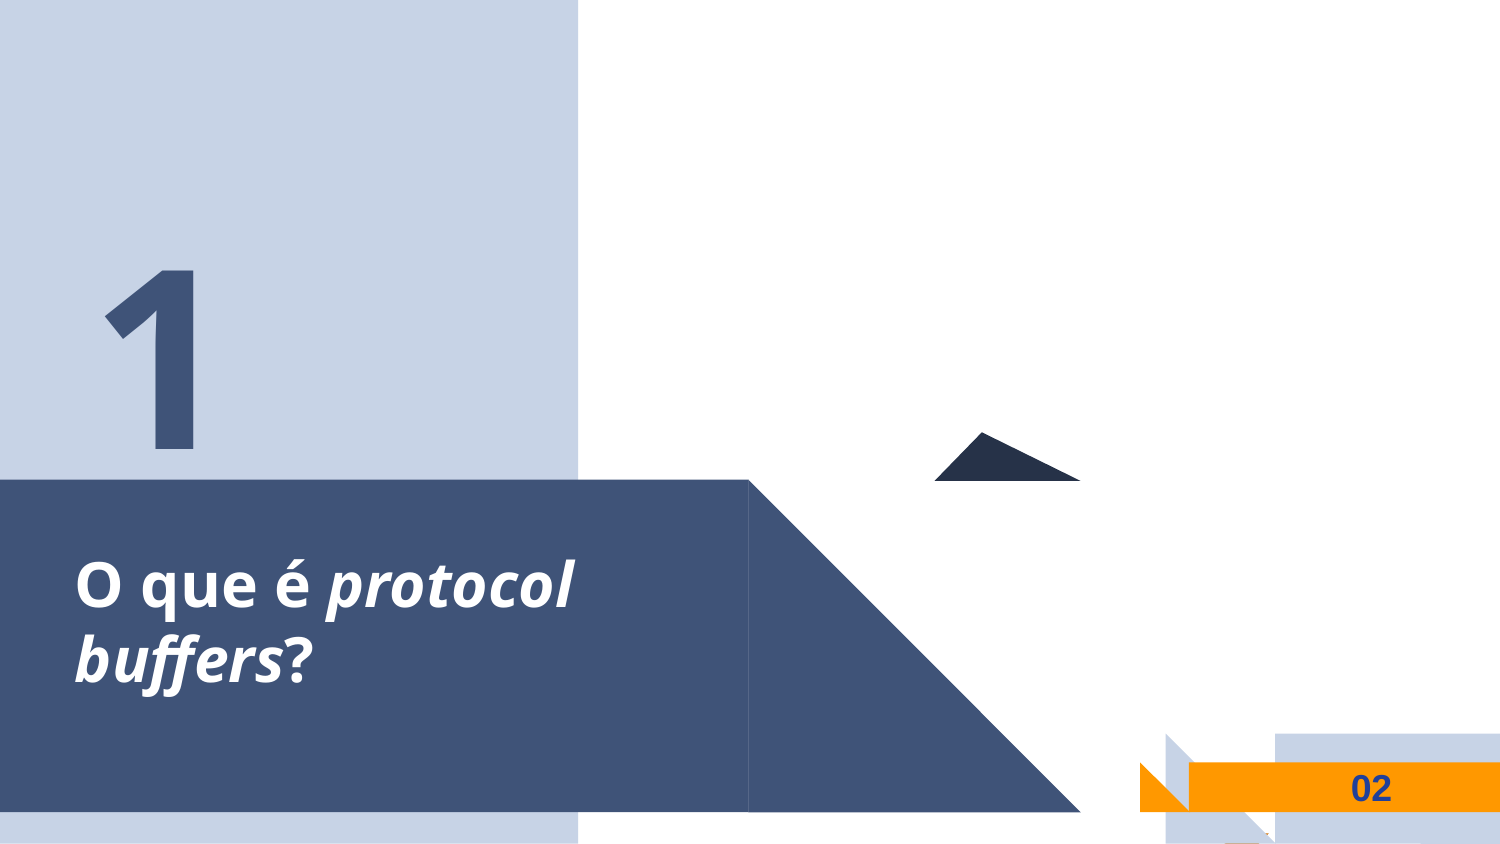

1
O que é protocol buffers?
02